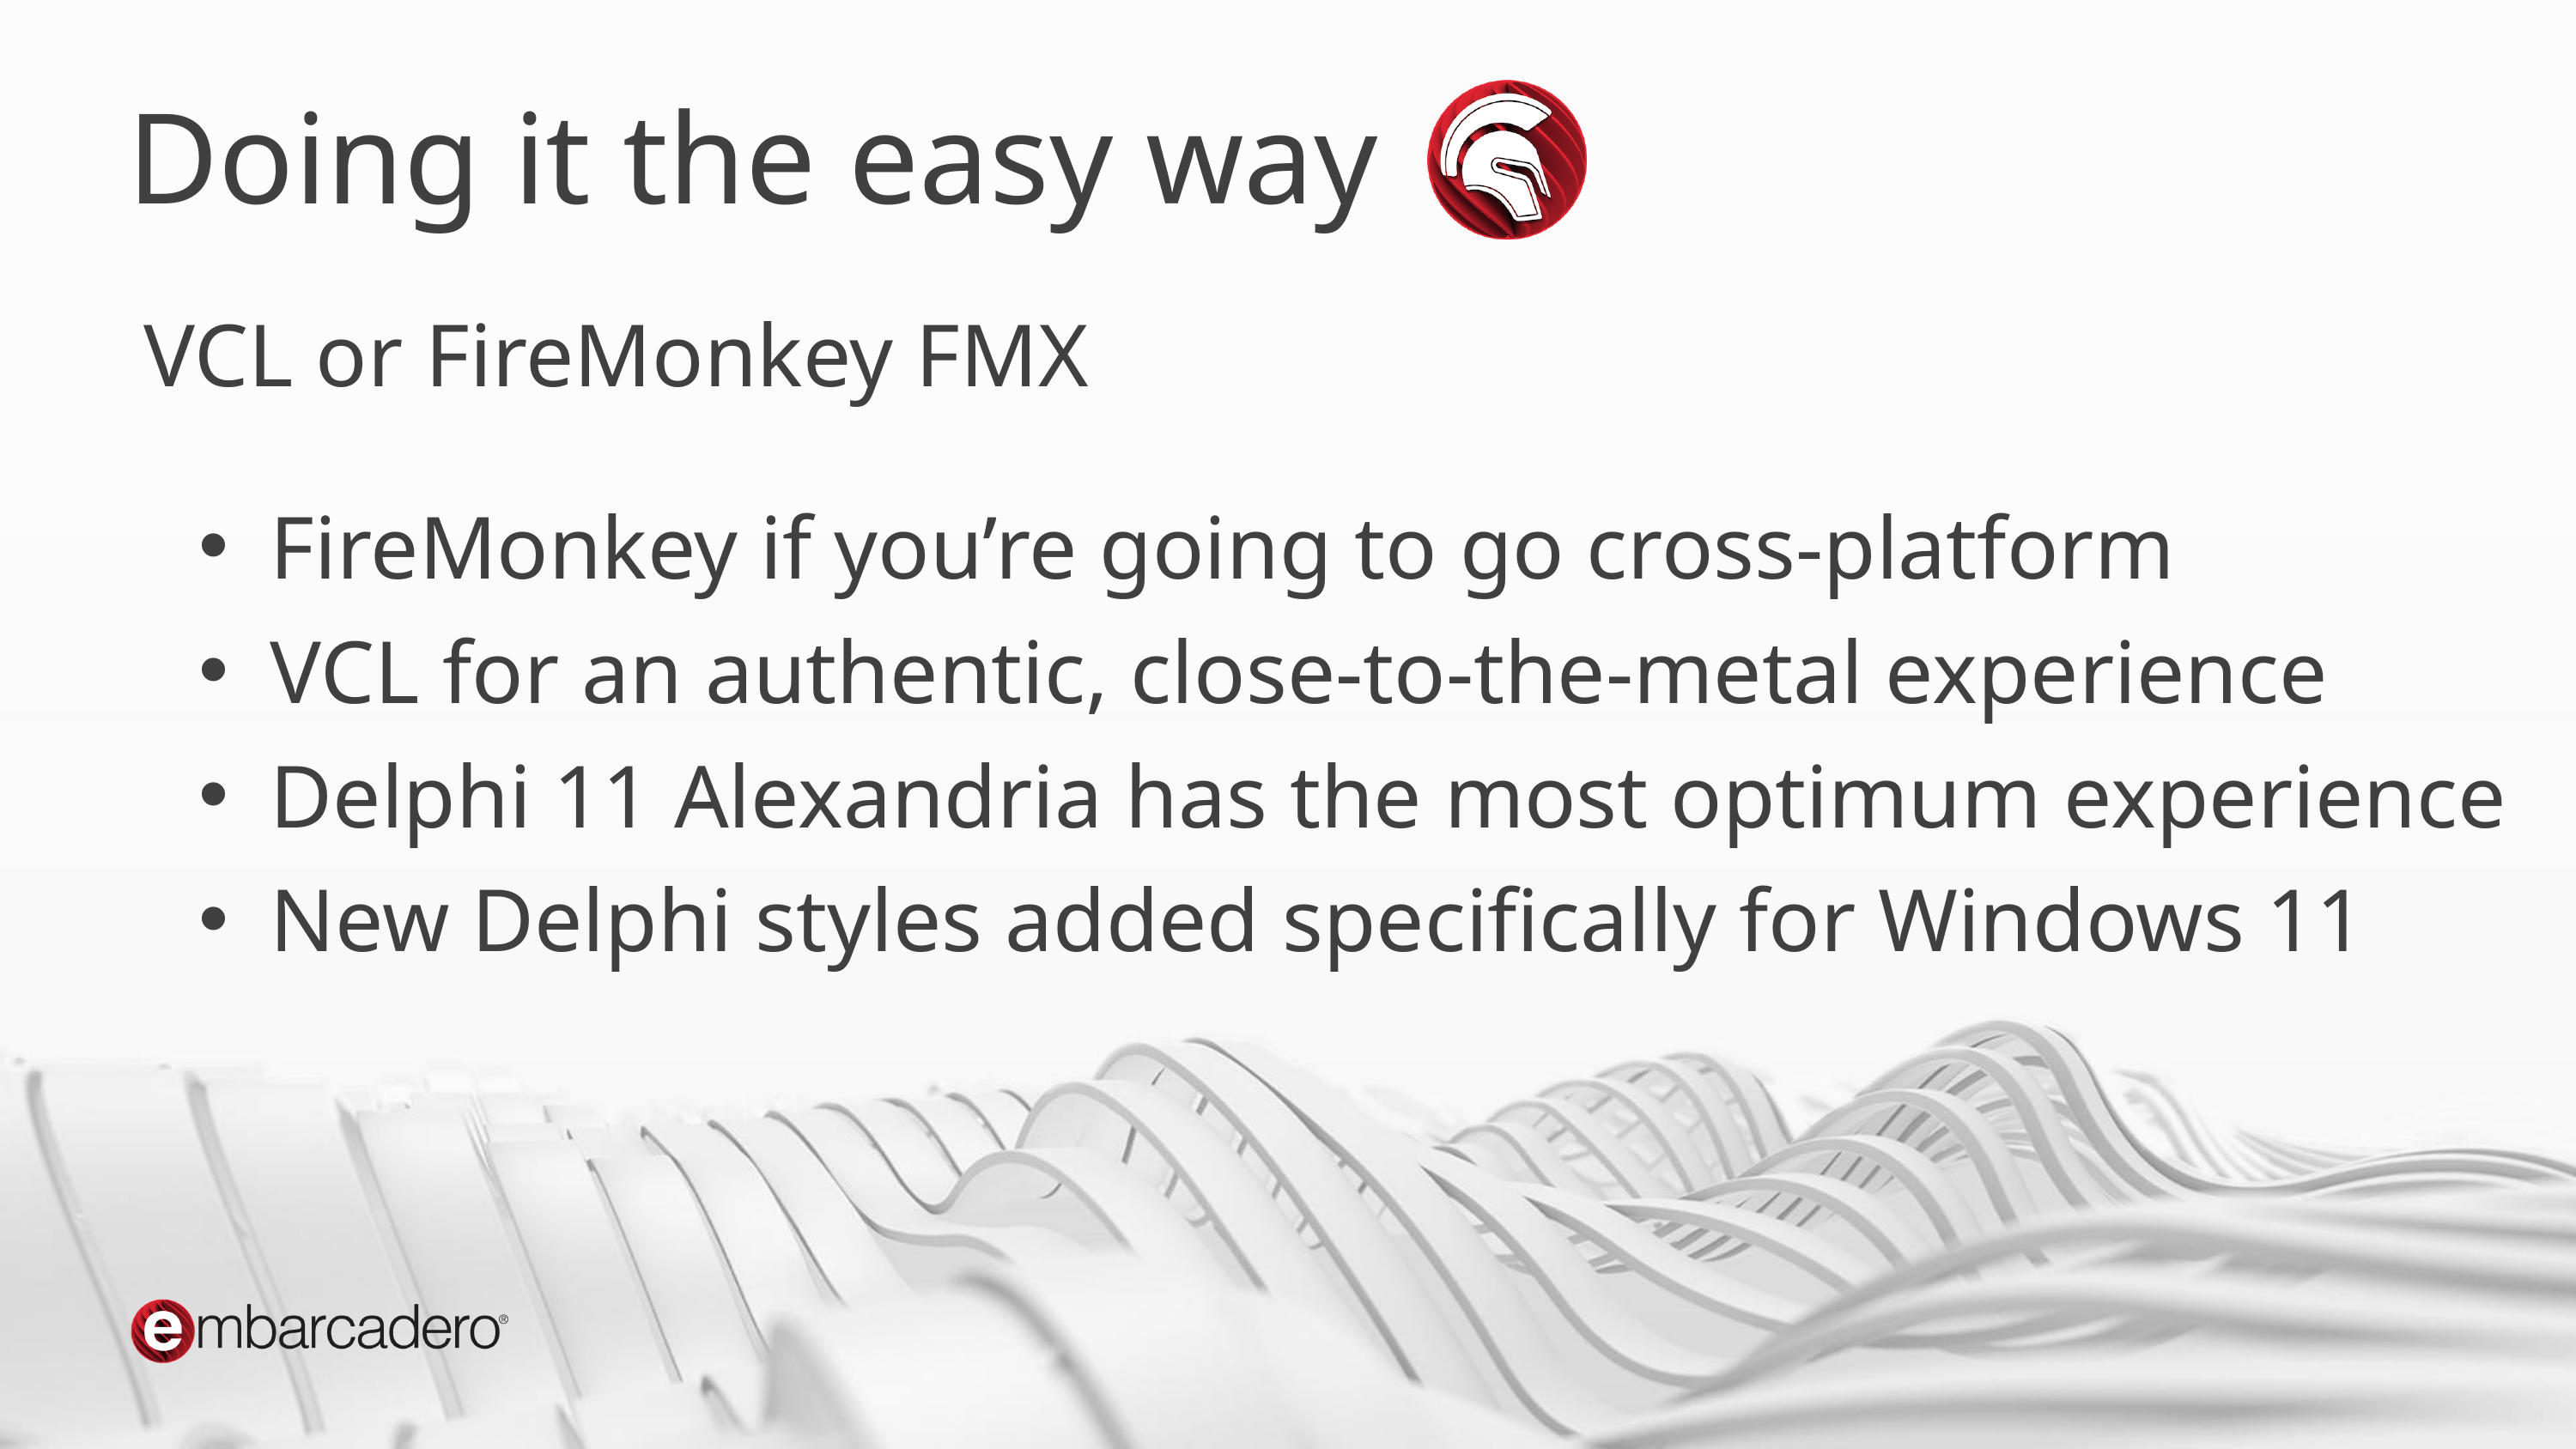

Doing it the easy way
# VCL or FireMonkey FMX
FireMonkey if you’re going to go cross-platform
VCL for an authentic, close-to-the-metal experience
Delphi 11 Alexandria has the most optimum experience
New Delphi styles added specifically for Windows 11